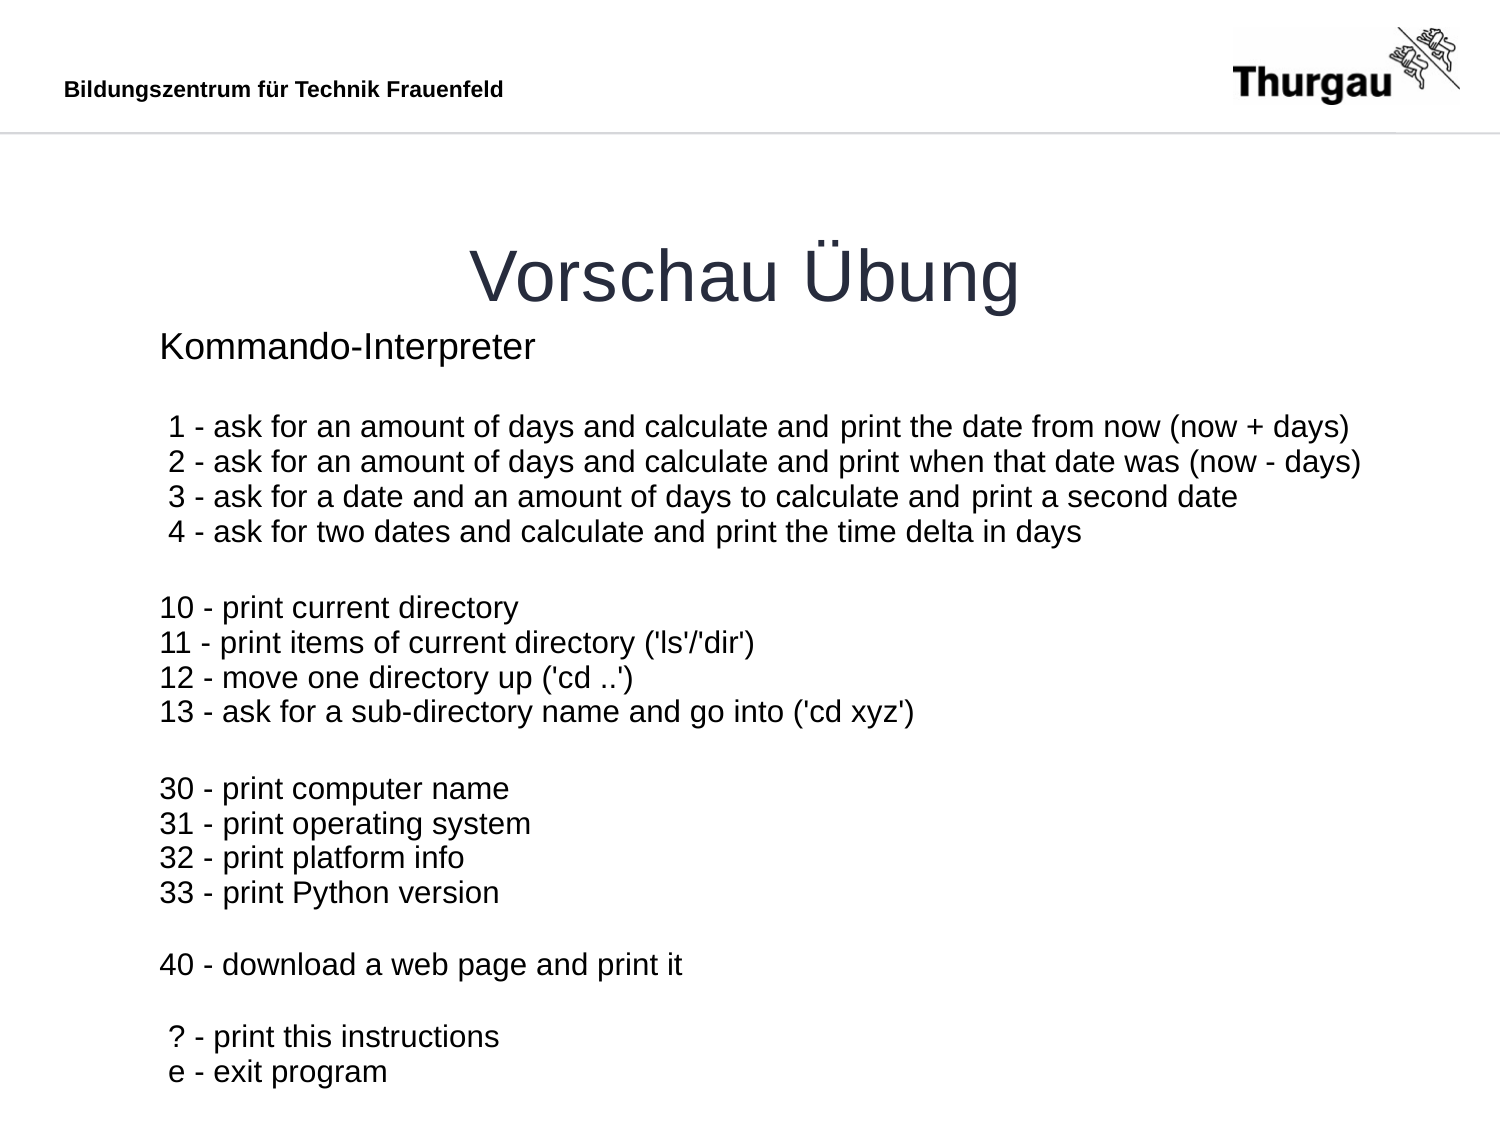

Bildungszentrum für Technik Frauenfeld
Vorschau Übung
Kommando-Interpreter
 1 - ask for an amount of days and calculate and print the date from now (now + days)
 2 - ask for an amount of days and calculate and print when that date was (now - days)
 3 - ask for a date and an amount of days to calculate and print a second date
 4 - ask for two dates and calculate and print the time delta in days
10 - print current directory
11 - print items of current directory ('ls'/'dir')
12 - move one directory up ('cd ..')
13 - ask for a sub-directory name and go into ('cd xyz')
30 - print computer name
31 - print operating system
32 - print platform info
33 - print Python version
40 - download a web page and print it
 ? - print this instructions
 e - exit program